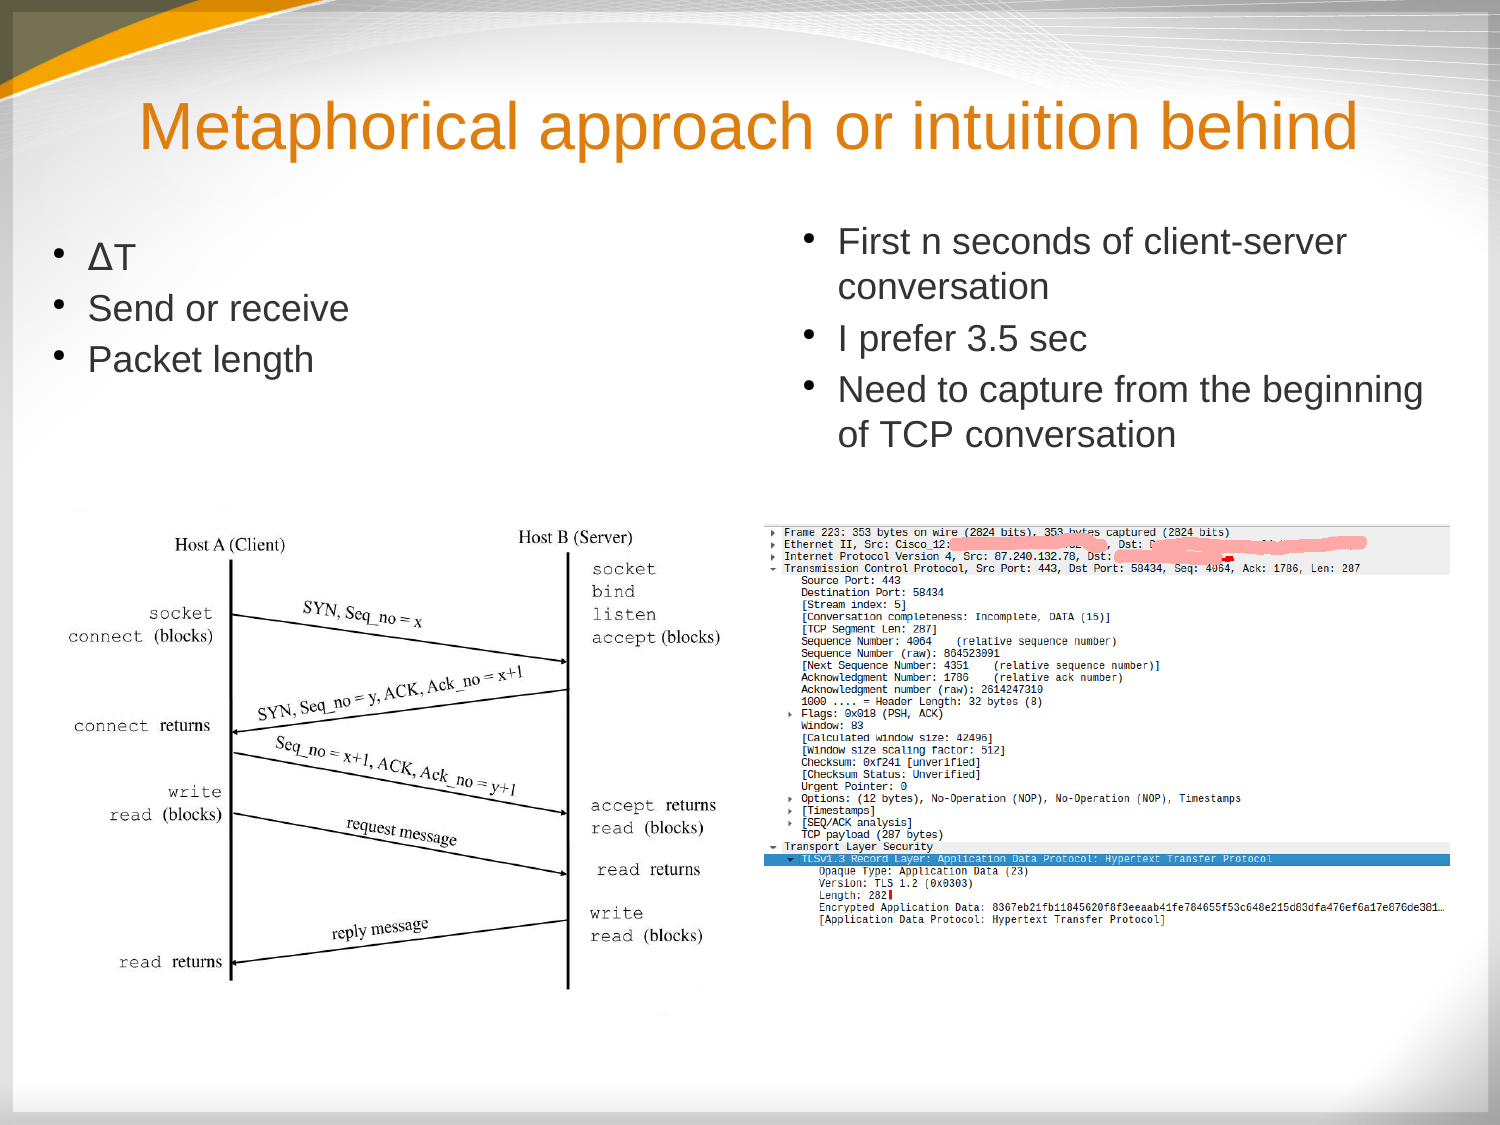

Metaphorical approach or intuition behind
First n seconds of client-server conversation
I prefer 3.5 sec
Need to capture from the beginning of TCP conversation
ΔT
Send or receive
Packet length